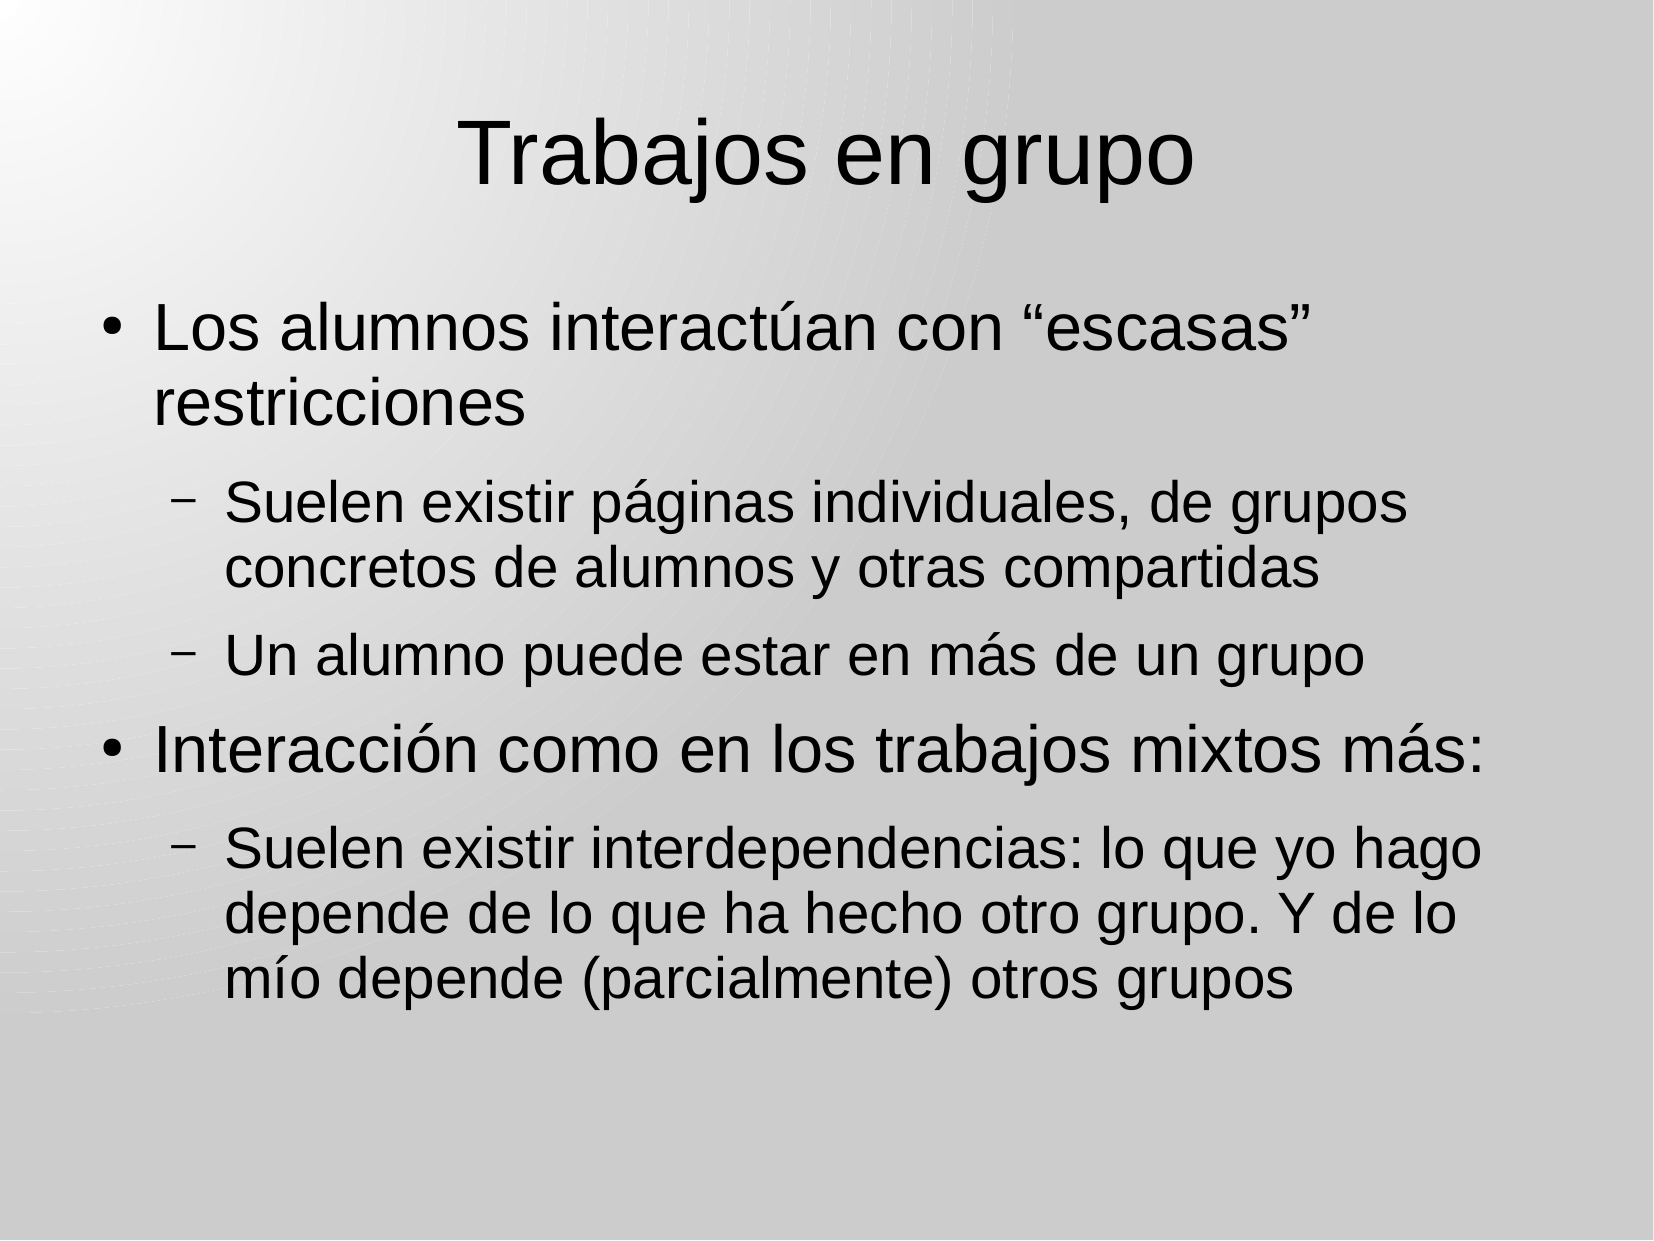

# Trabajos en grupo
Los alumnos interactúan con “escasas” restricciones
Suelen existir páginas individuales, de grupos concretos de alumnos y otras compartidas
Un alumno puede estar en más de un grupo
Interacción como en los trabajos mixtos más:
Suelen existir interdependencias: lo que yo hago depende de lo que ha hecho otro grupo. Y de lo mío depende (parcialmente) otros grupos